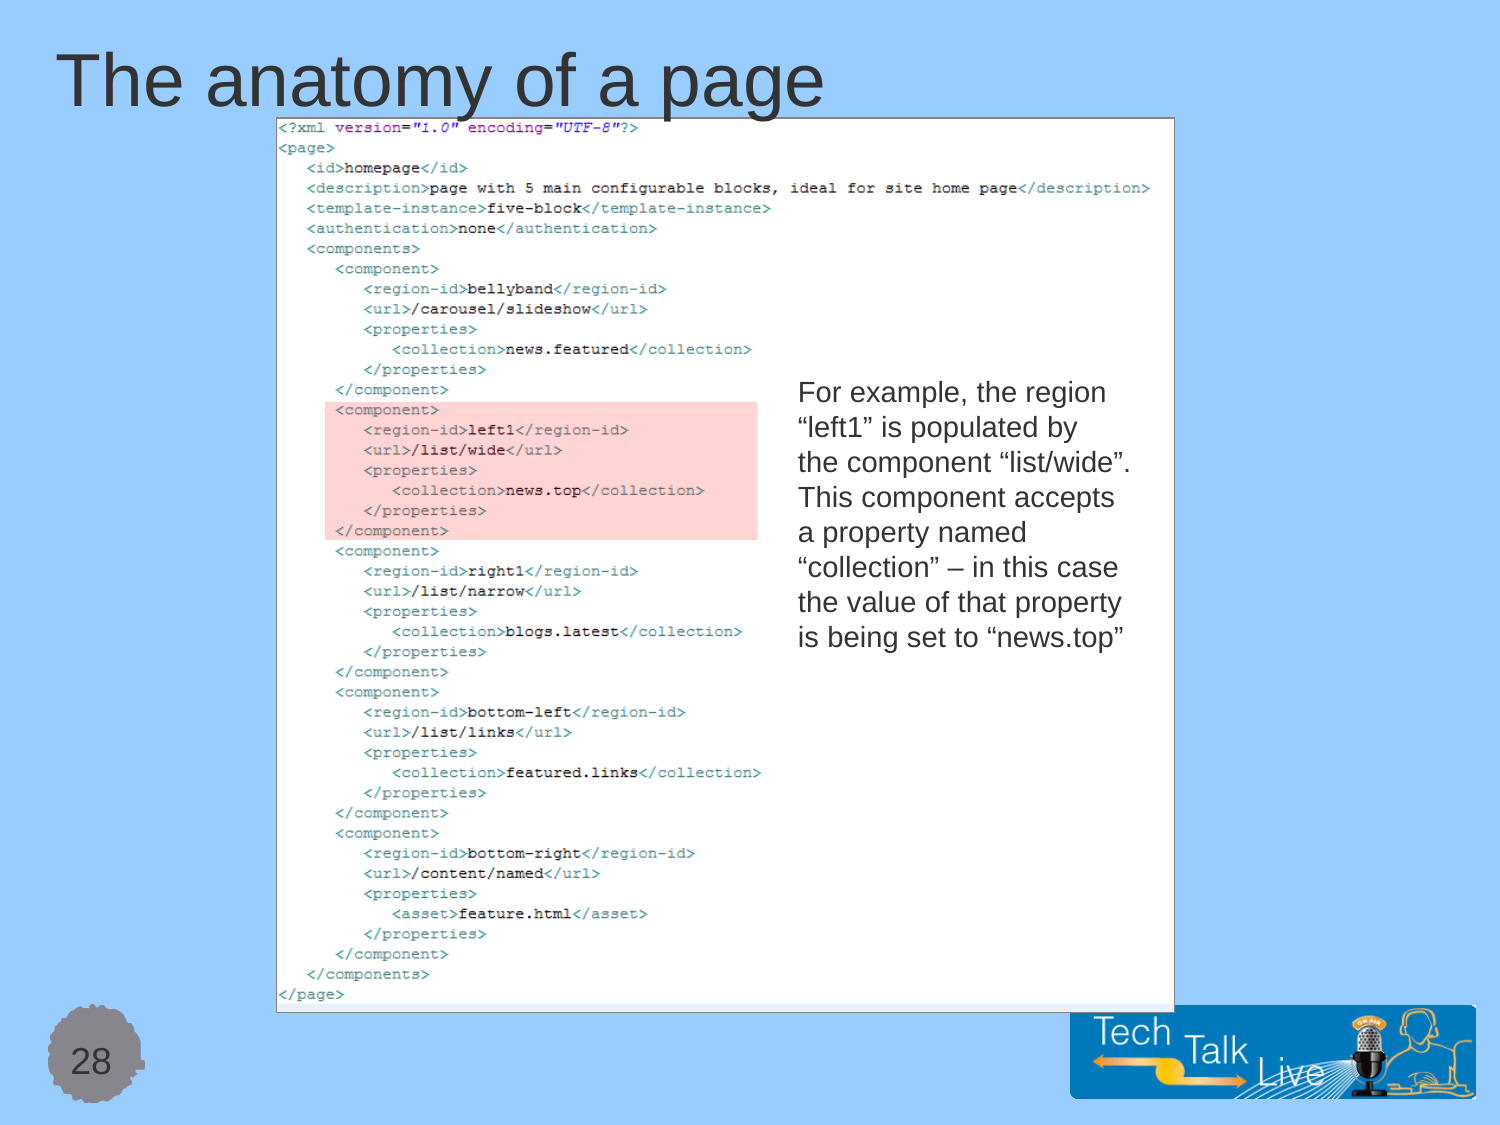

# The anatomy of a page
For example, the region
“left1” is populated by
the component “list/wide”.
This component accepts
a property named
“collection” – in this case
the value of that property
is being set to “news.top”